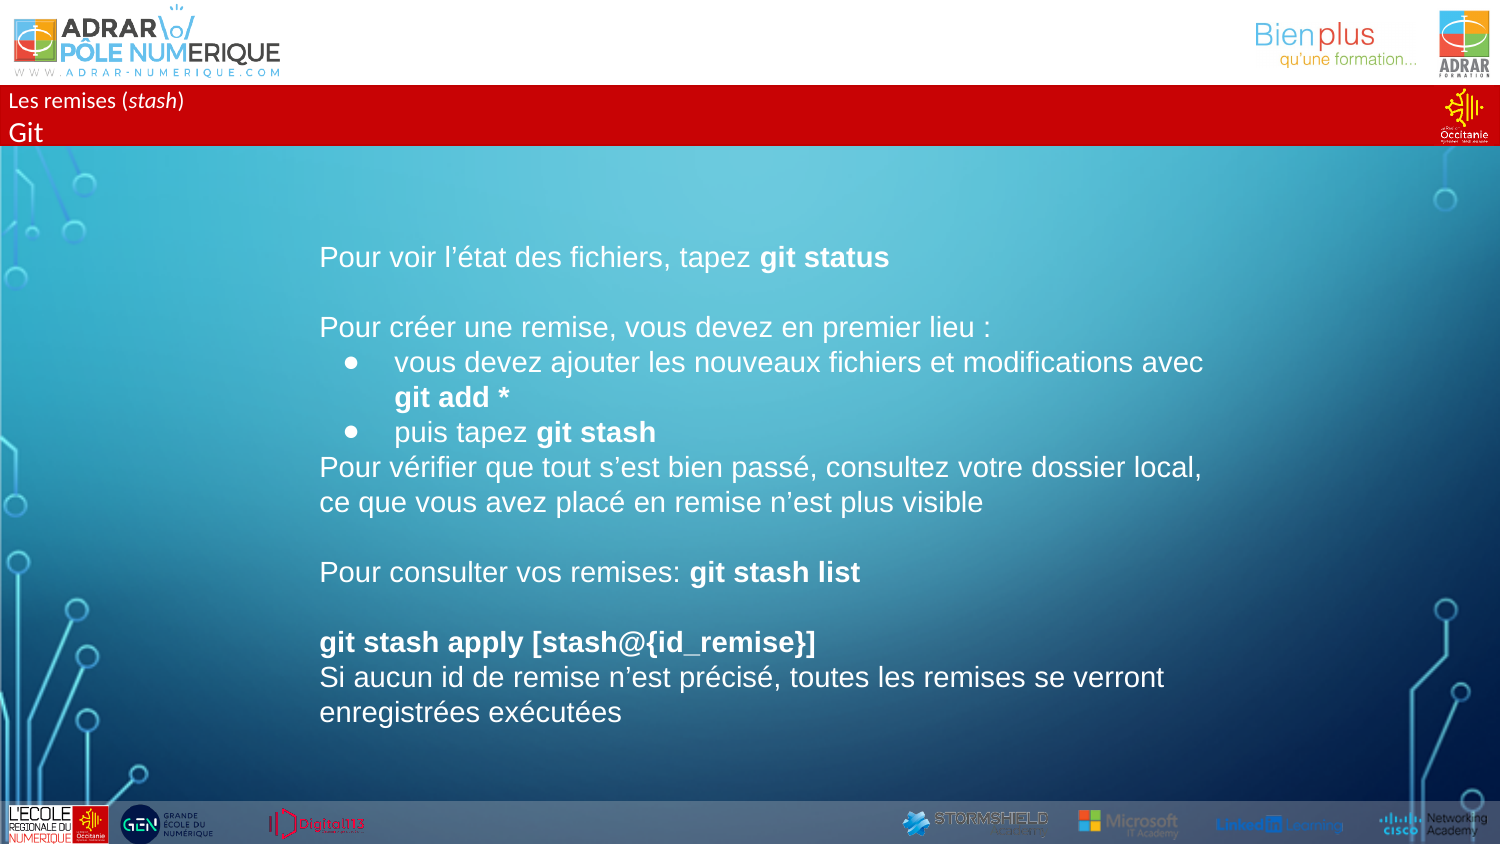

Les remises (stash)
Git
Pour voir l’état des fichiers, tapez git status
Pour créer une remise, vous devez en premier lieu :
vous devez ajouter les nouveaux fichiers et modifications avec git add *
puis tapez git stash
Pour vérifier que tout s’est bien passé, consultez votre dossier local, ce que vous avez placé en remise n’est plus visible
Pour consulter vos remises: git stash list
git stash apply [stash@{id_remise}]
Si aucun id de remise n’est précisé, toutes les remises se verront enregistrées exécutées